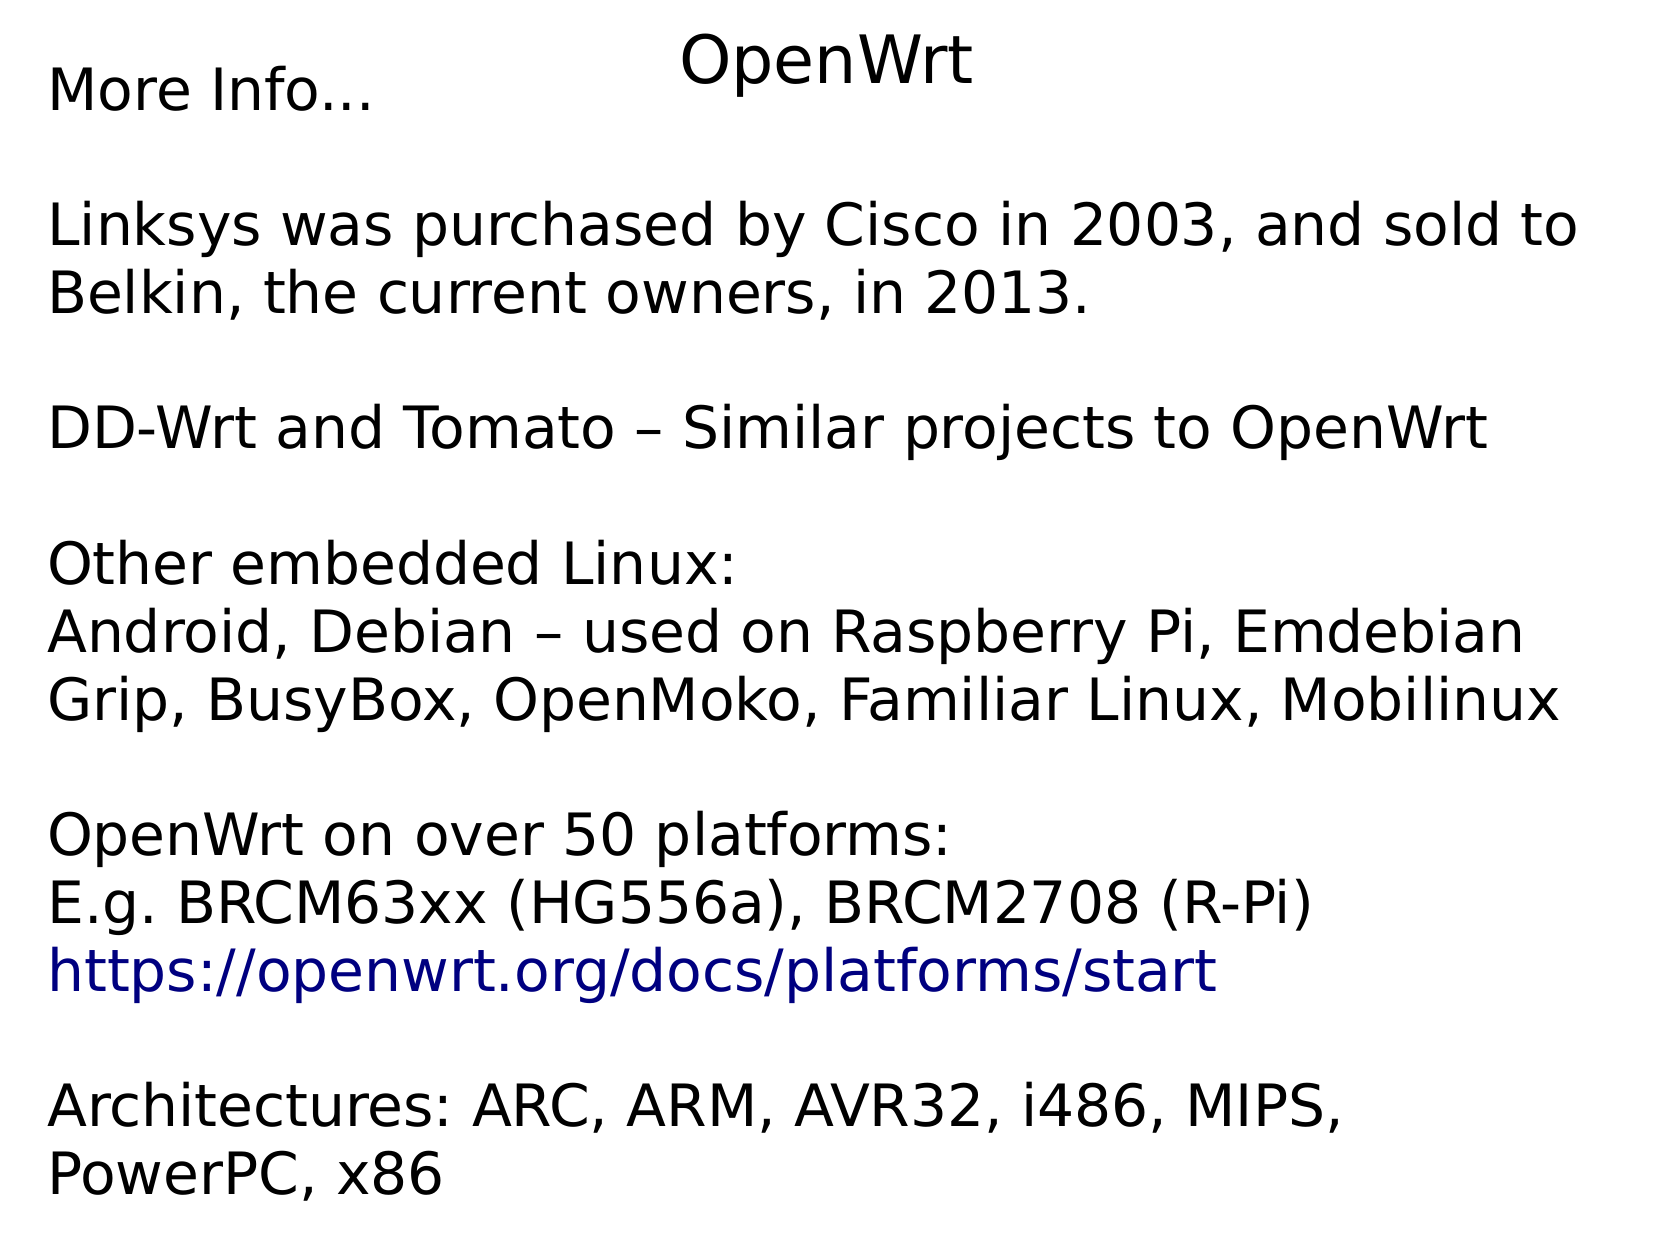

# OpenWrt
More Info...
Linksys was purchased by Cisco in 2003, and sold to Belkin, the current owners, in 2013.
DD-Wrt and Tomato – Similar projects to OpenWrt
Other embedded Linux:
Android, Debian – used on Raspberry Pi, Emdebian Grip, BusyBox, OpenMoko, Familiar Linux, Mobilinux
OpenWrt on over 50 platforms:
E.g. BRCM63xx (HG556a), BRCM2708 (R-Pi)https://openwrt.org/docs/platforms/start
Architectures: ARC, ARM, AVR32, i486, MIPS, PowerPC, x86